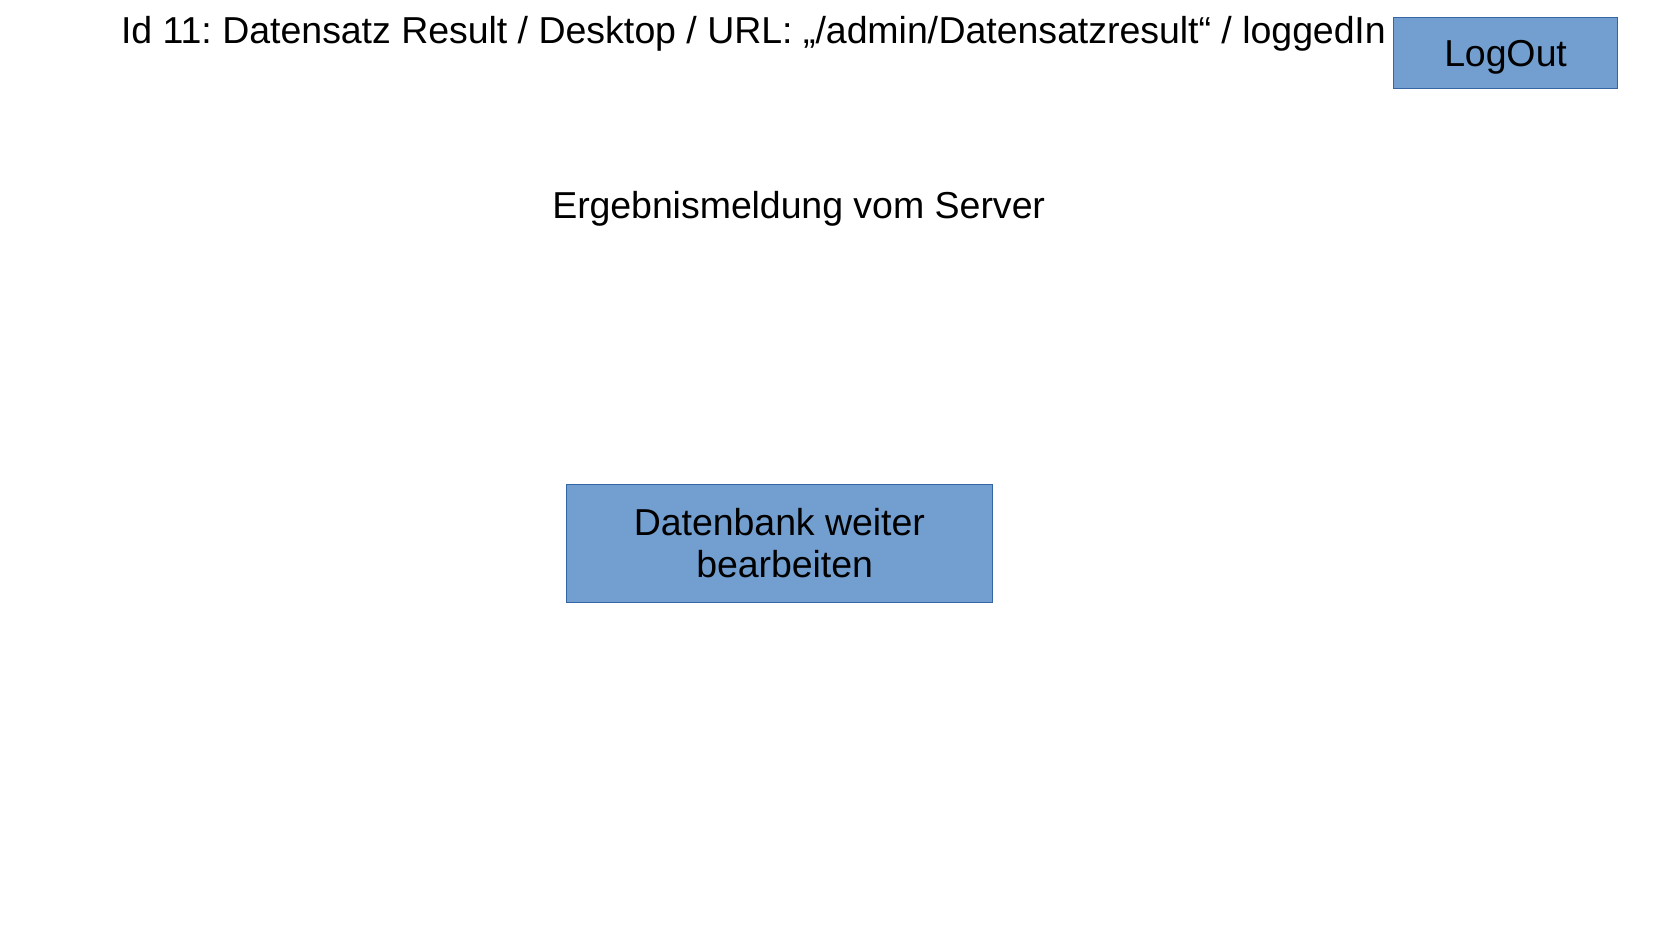

Id 11: Datensatz Result / Desktop / URL: „/admin/Datensatzresult“ / loggedIn
LogOut
 Ergebnismeldung vom Server
Datenbank weiter
 bearbeiten